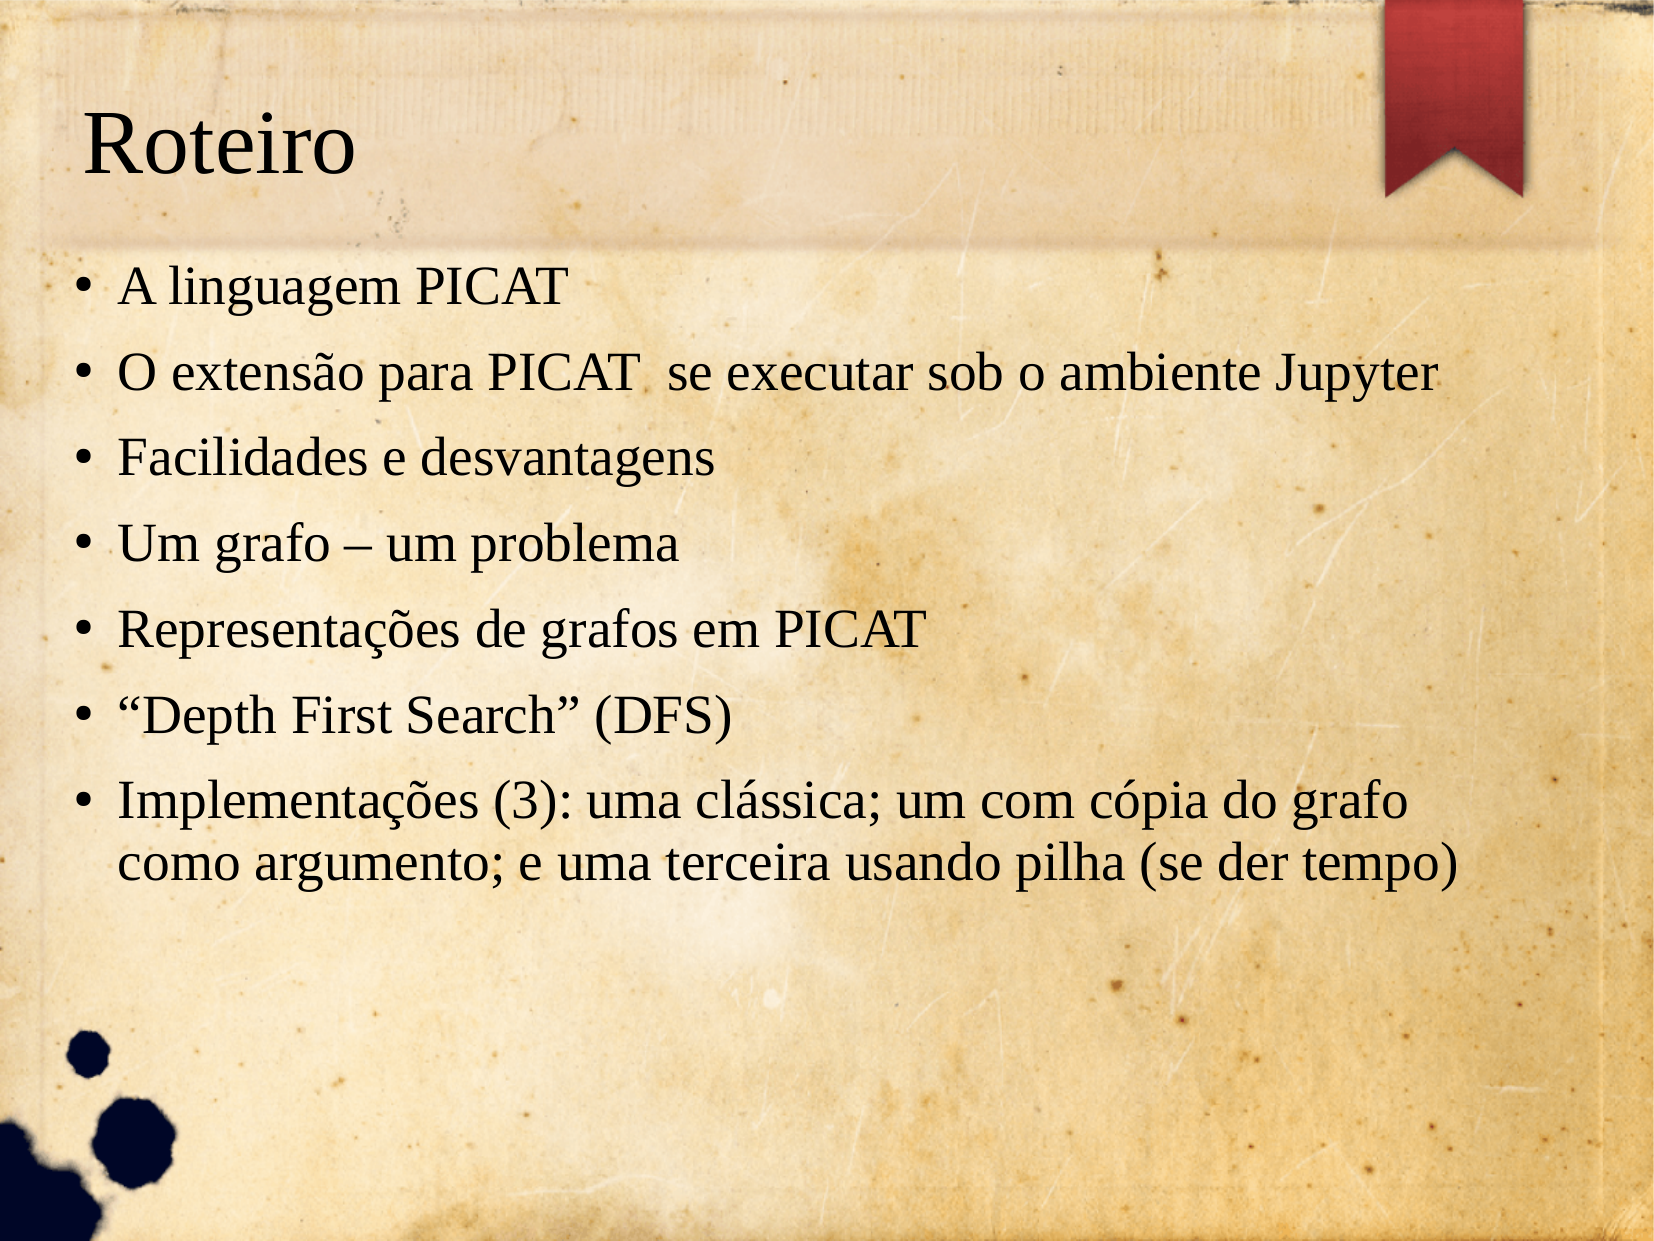

# Roteiro
A linguagem PICAT
O extensão para PICAT se executar sob o ambiente Jupyter
Facilidades e desvantagens
Um grafo – um problema
Representações de grafos em PICAT
“Depth First Search” (DFS)
Implementações (3): uma clássica; um com cópia do grafo como argumento; e uma terceira usando pilha (se der tempo)